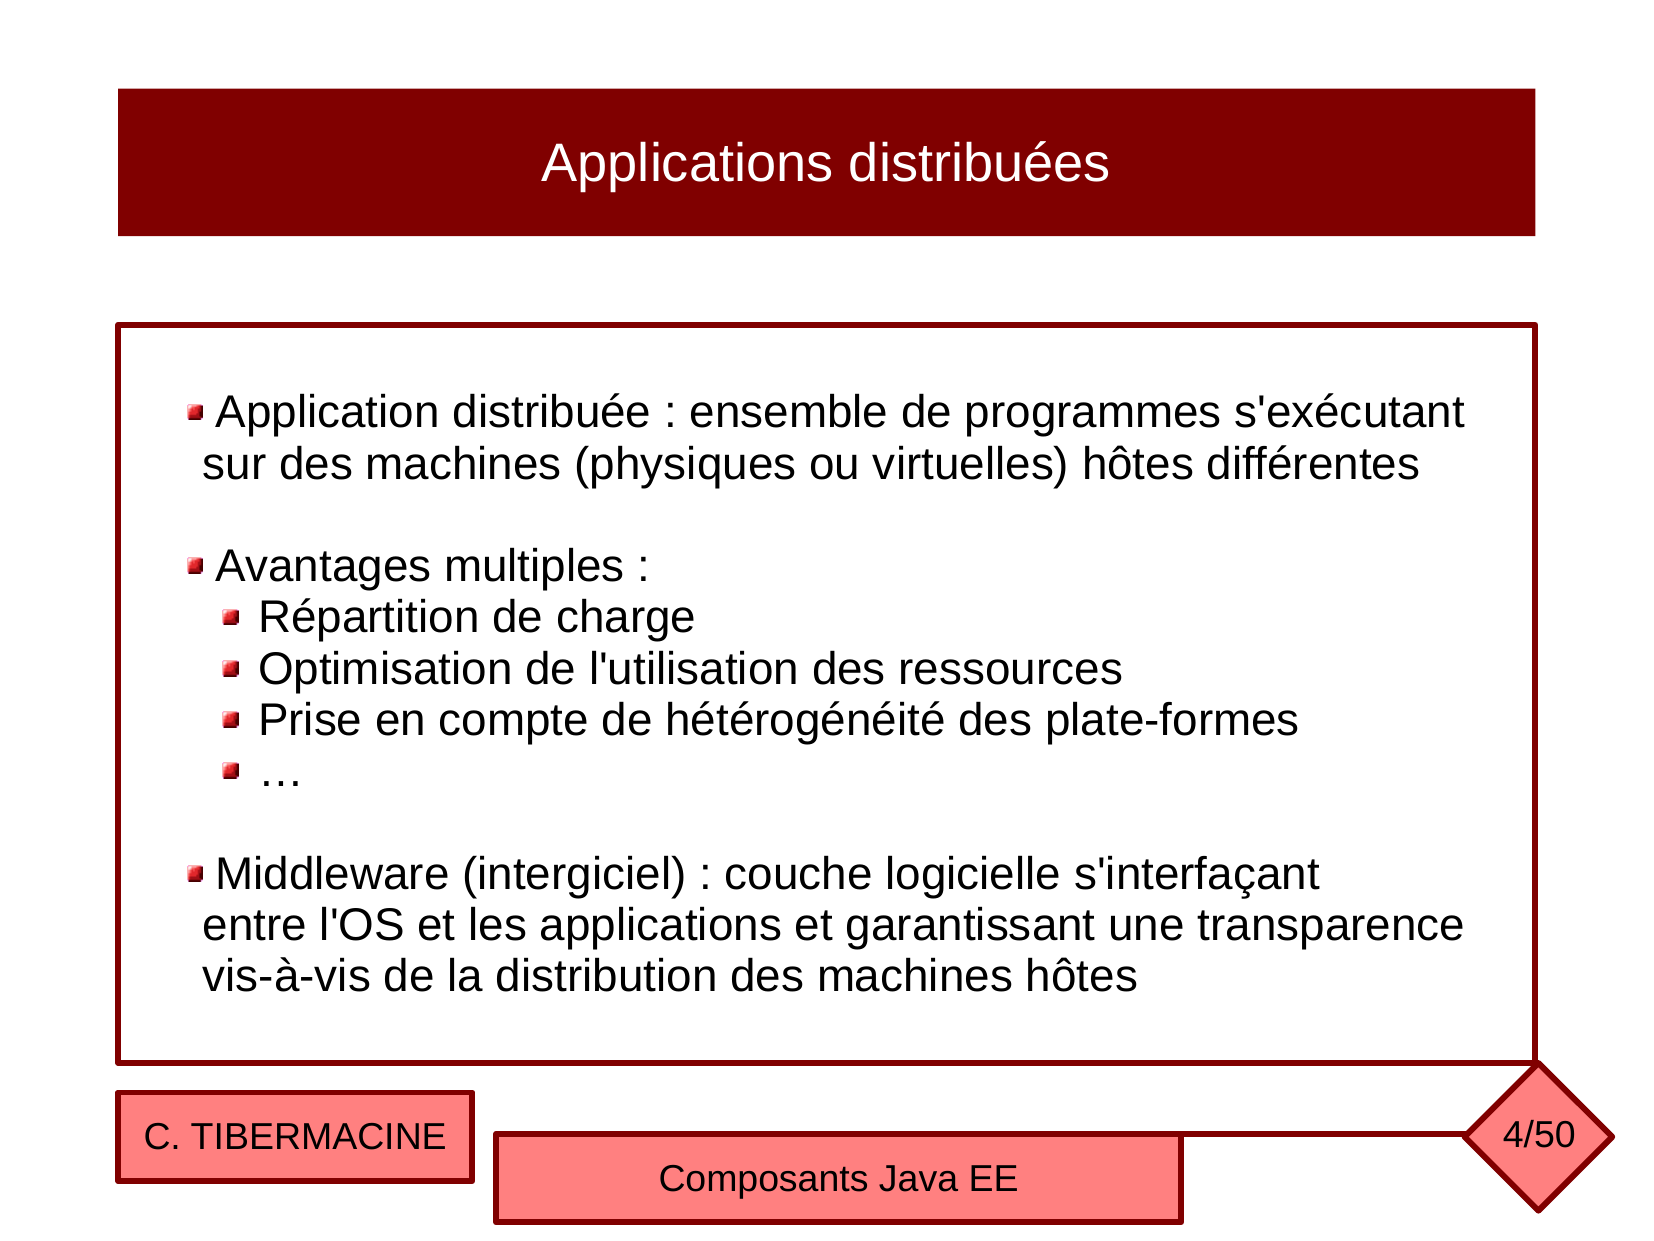

Applications distribuées
 Application distribuée : ensemble de programmes s'exécutant
sur des machines (physiques ou virtuelles) hôtes différentes
 Avantages multiples :
Répartition de charge
Optimisation de l'utilisation des ressources
Prise en compte de hétérogénéité des plate-formes
…
 Middleware (intergiciel) : couche logicielle s'interfaçant
entre l'OS et les applications et garantissant une transparence
vis-à-vis de la distribution des machines hôtes
C. TIBERMACINE
Composants Java EE